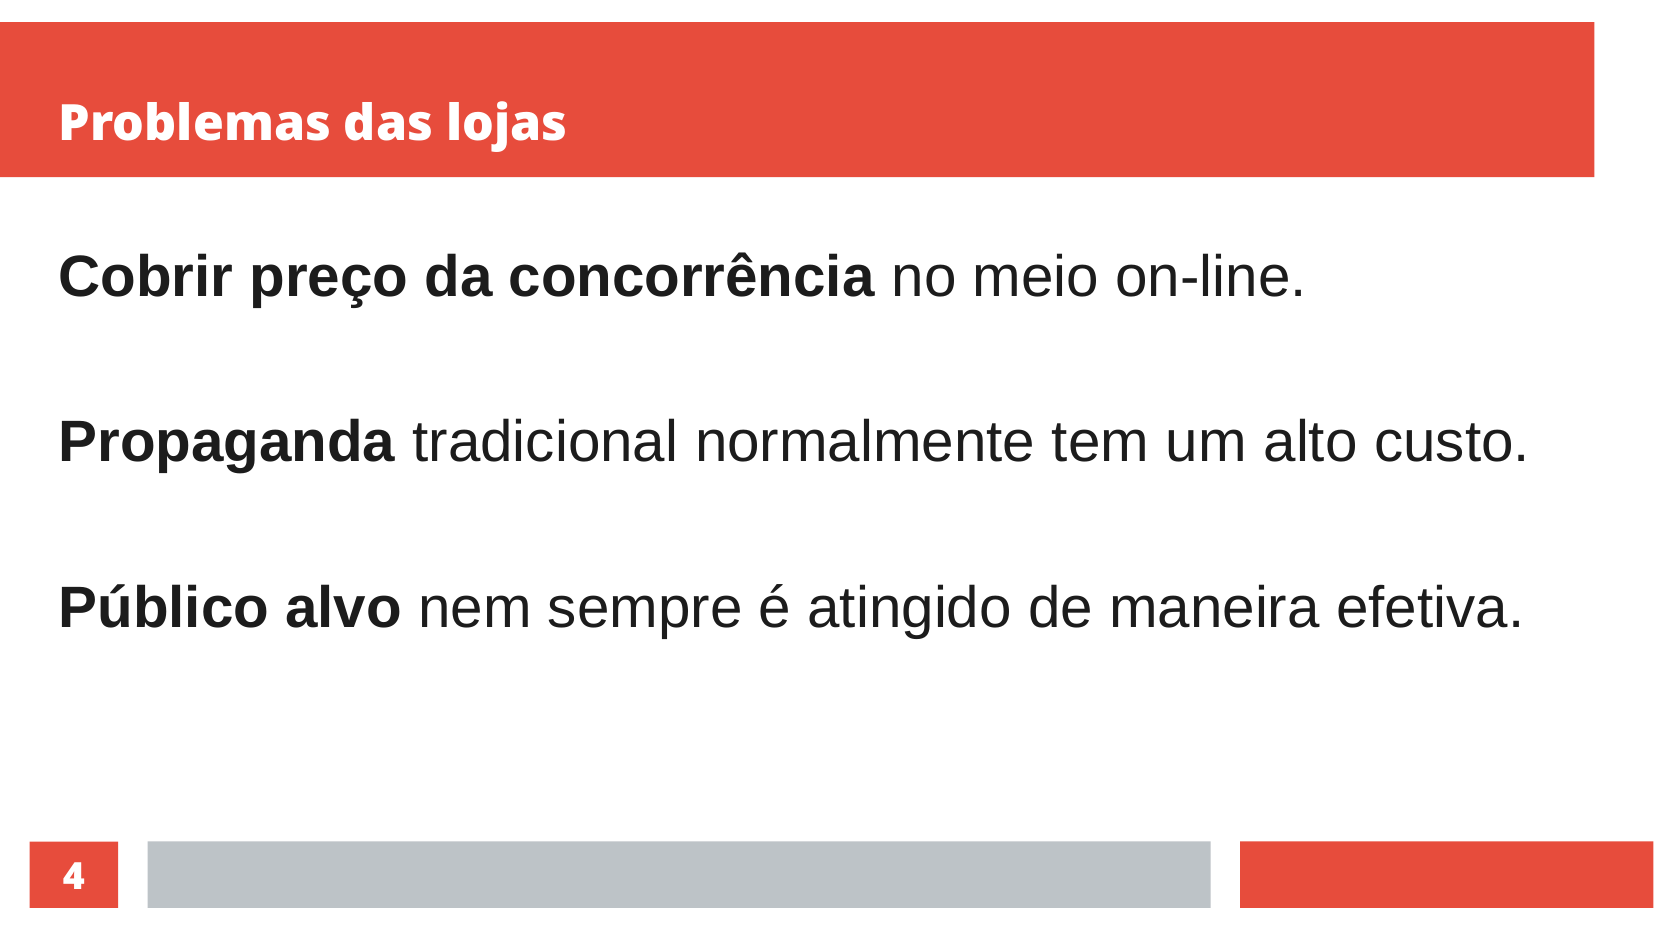

# Problemas das lojas
Cobrir preço da concorrência no meio on-line.
Propaganda tradicional normalmente tem um alto custo.
Público alvo nem sempre é atingido de maneira efetiva.
4